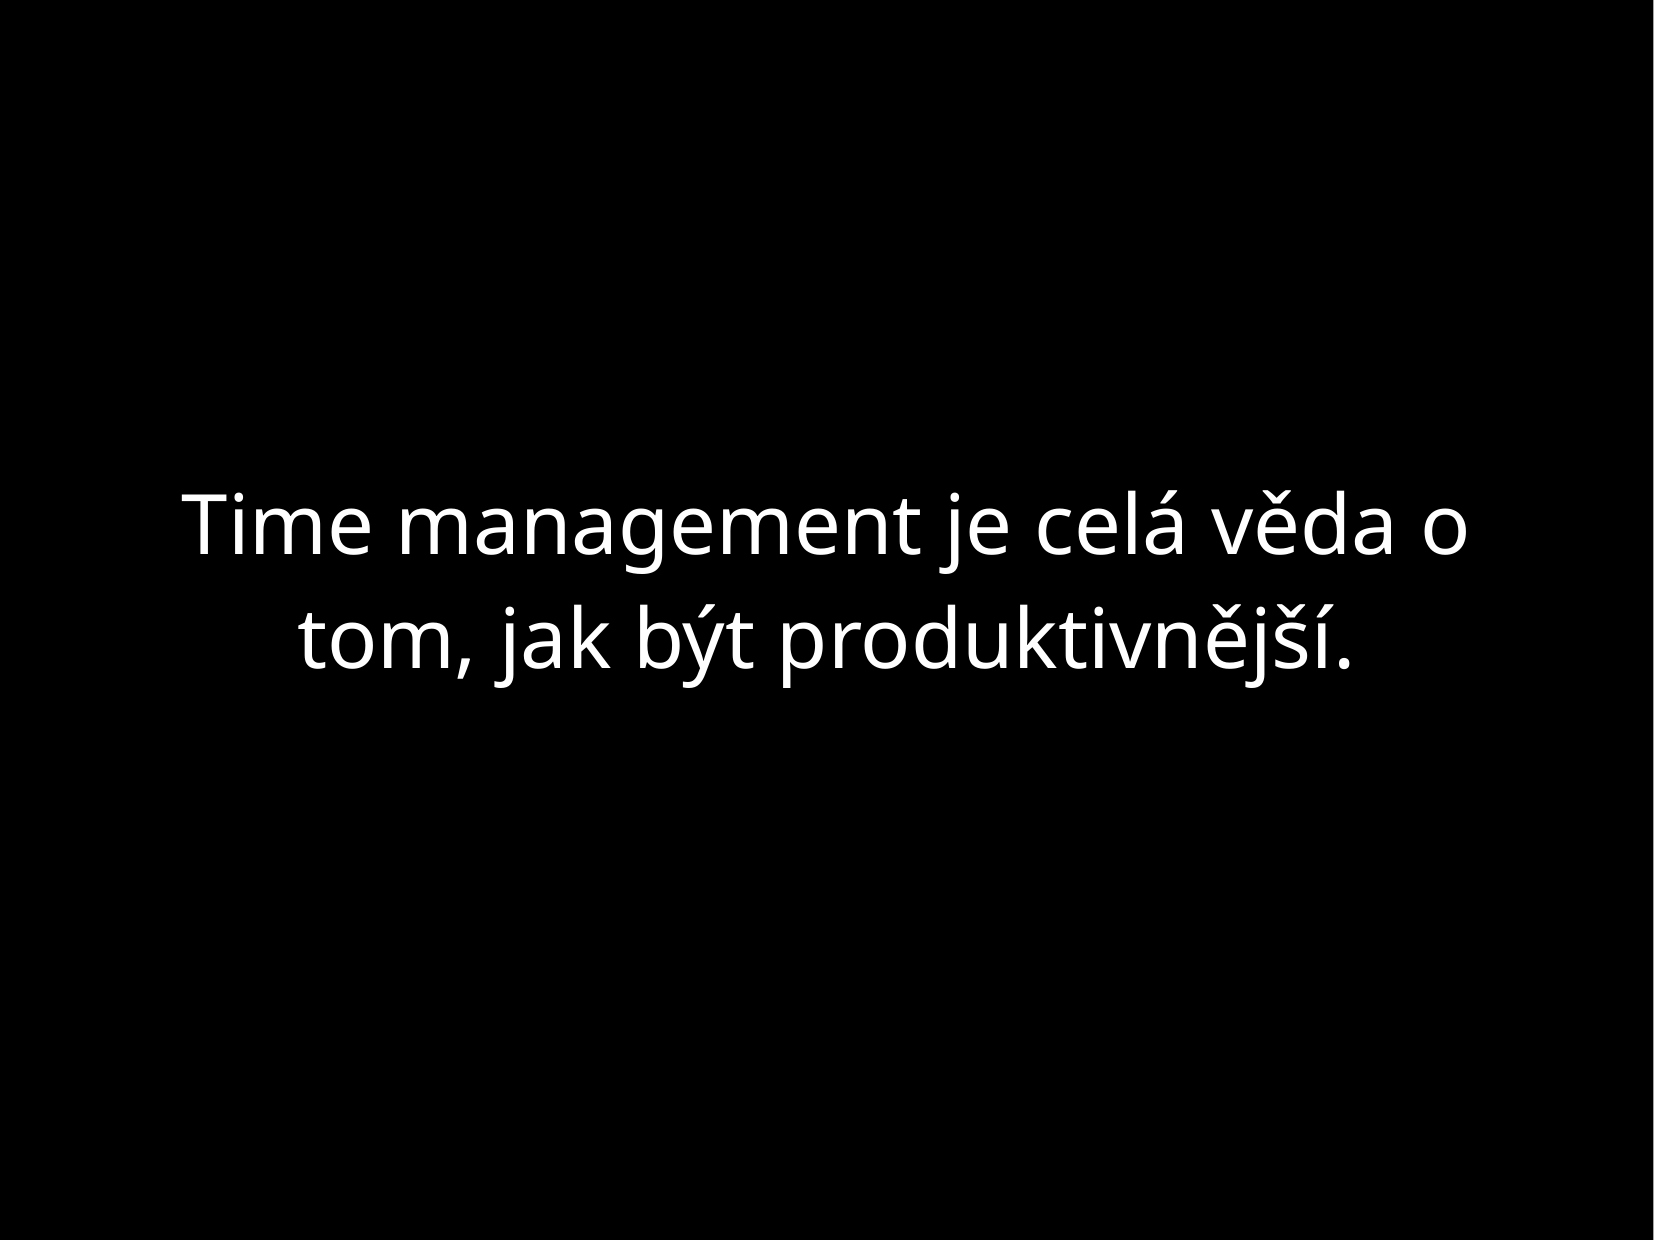

# Time management je celá věda o tom, jak být produktivnější.